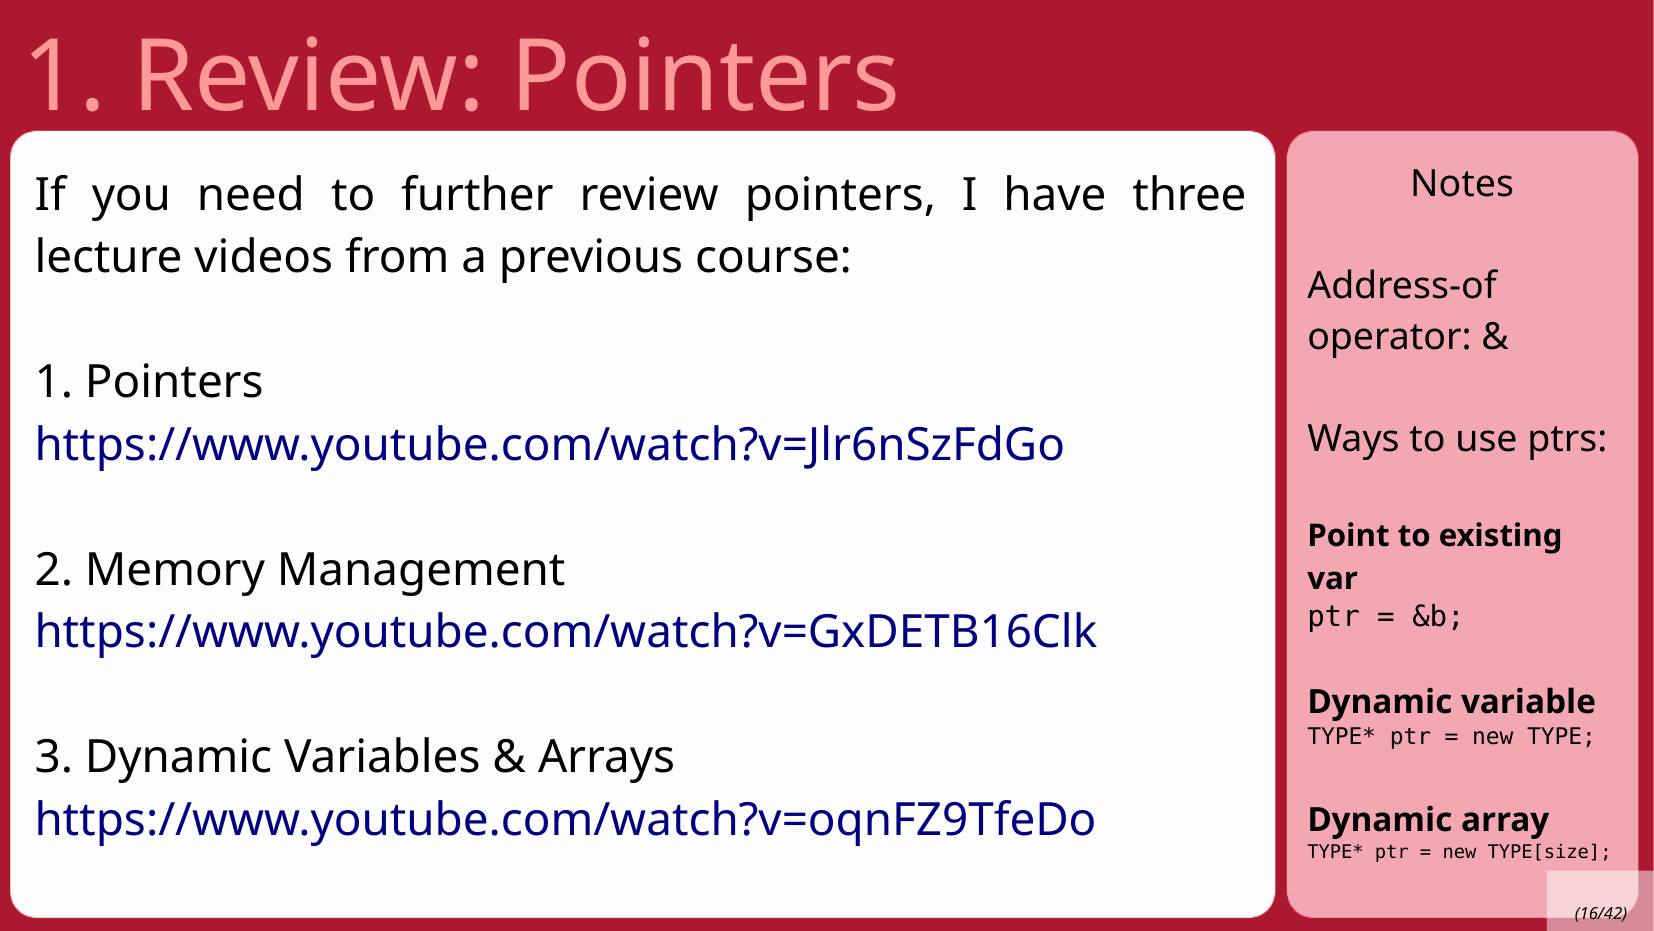

# 1. Review: Pointers
Notes
Address-of operator: &
Ways to use ptrs:
Point to existing var
ptr = &b;
Dynamic variable
TYPE* ptr = new TYPE;
Dynamic array
TYPE* ptr = new TYPE[size];
If you need to further review pointers, I have three lecture videos from a previous course:
1. Pointers
https://www.youtube.com/watch?v=Jlr6nSzFdGo
2. Memory Management
https://www.youtube.com/watch?v=GxDETB16Clk
3. Dynamic Variables & Arrays
https://www.youtube.com/watch?v=oqnFZ9TfeDo